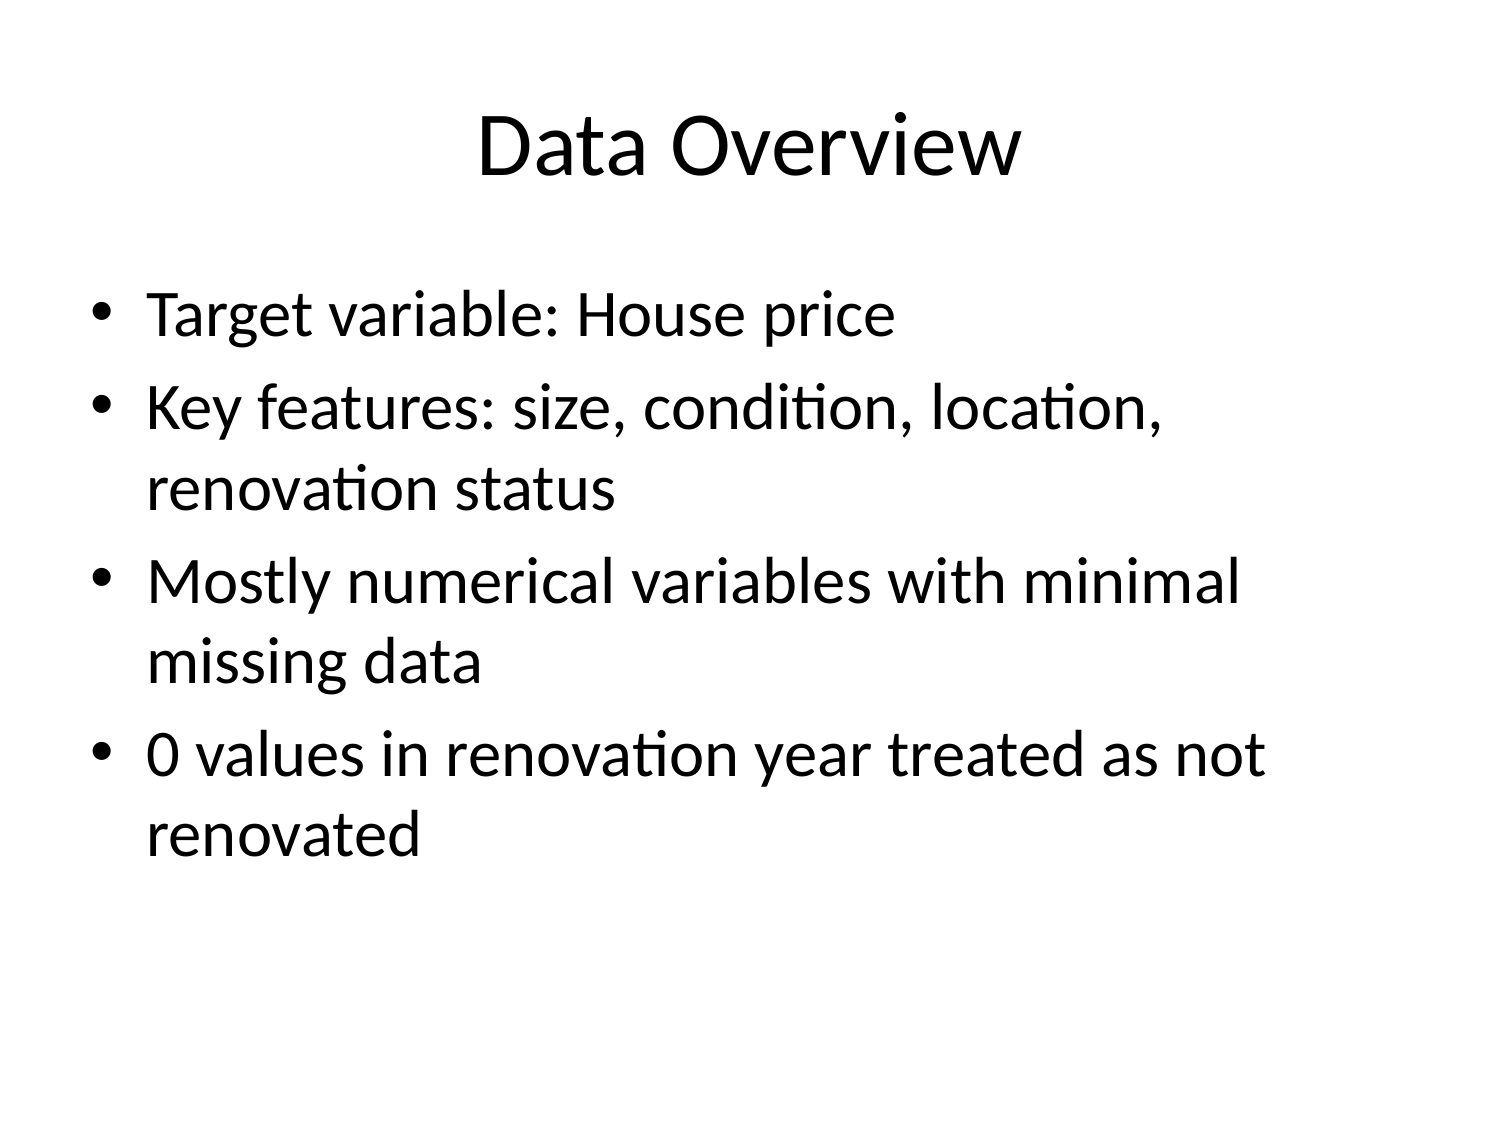

# Data Overview
Target variable: House price
Key features: size, condition, location, renovation status
Mostly numerical variables with minimal missing data
0 values in renovation year treated as not renovated